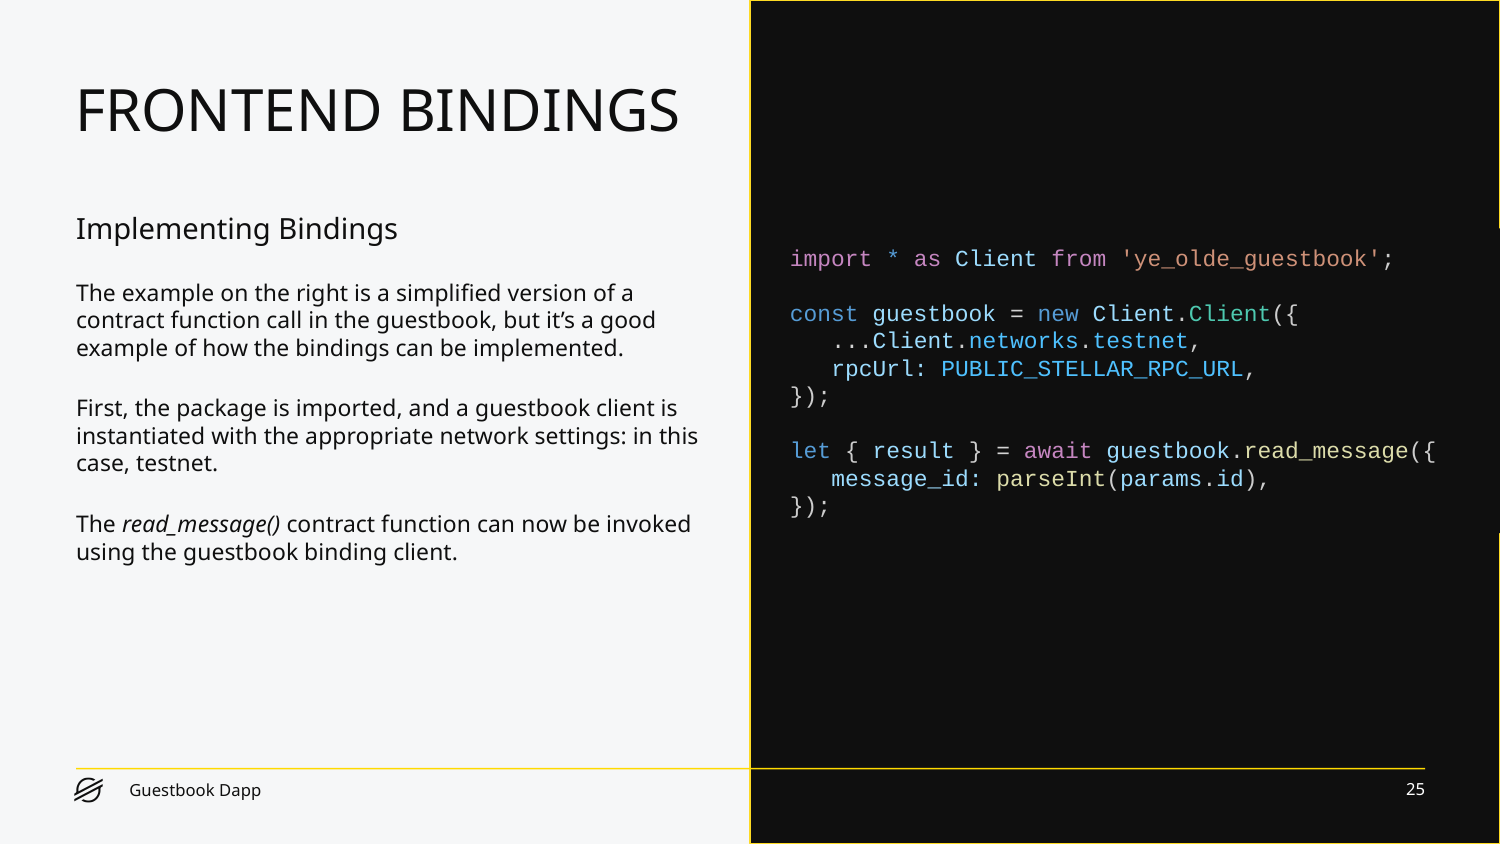

# FRONTEND BINDINGS
Implementing Bindings
The example on the right is a simplified version of a contract function call in the guestbook, but it’s a good example of how the bindings can be implemented.
First, the package is imported, and a guestbook client is instantiated with the appropriate network settings: in this case, testnet.
The read_message() contract function can now be invoked using the guestbook binding client.
import * as Client from 'ye_olde_guestbook';
const guestbook = new Client.Client({
 ...Client.networks.testnet,
 rpcUrl: PUBLIC_STELLAR_RPC_URL,
});
let { result } = await guestbook.read_message({
 message_id: parseInt(params.id),
});
Guestbook Dapp